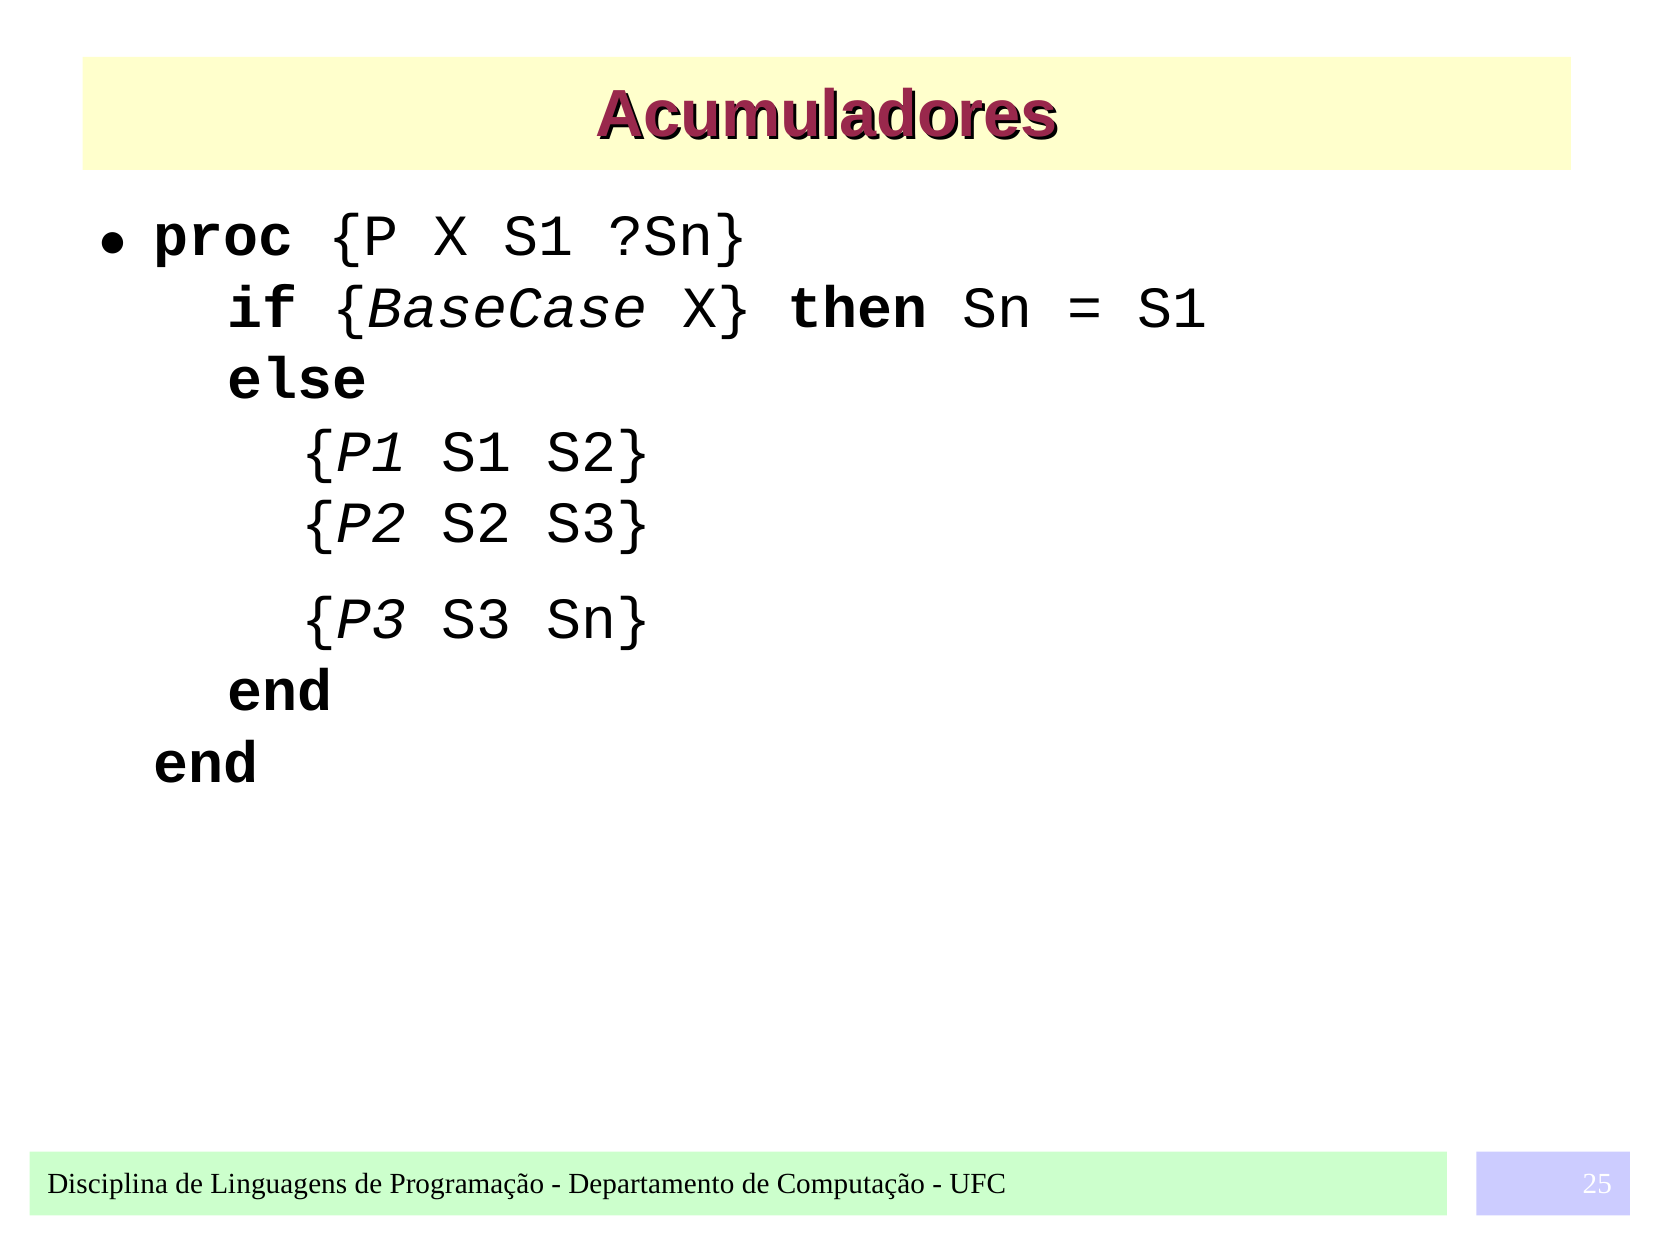

# Acumuladores
proc {P X S1 ?Sn}
	if {BaseCase X} then Sn = S1
	else
		{P1 S1 S2}
		{P2 S2 S3}
		{P3 S3 Sn}
	end
end
Disciplina de Linguagens de Programação - Departamento de Computação - UFC
25